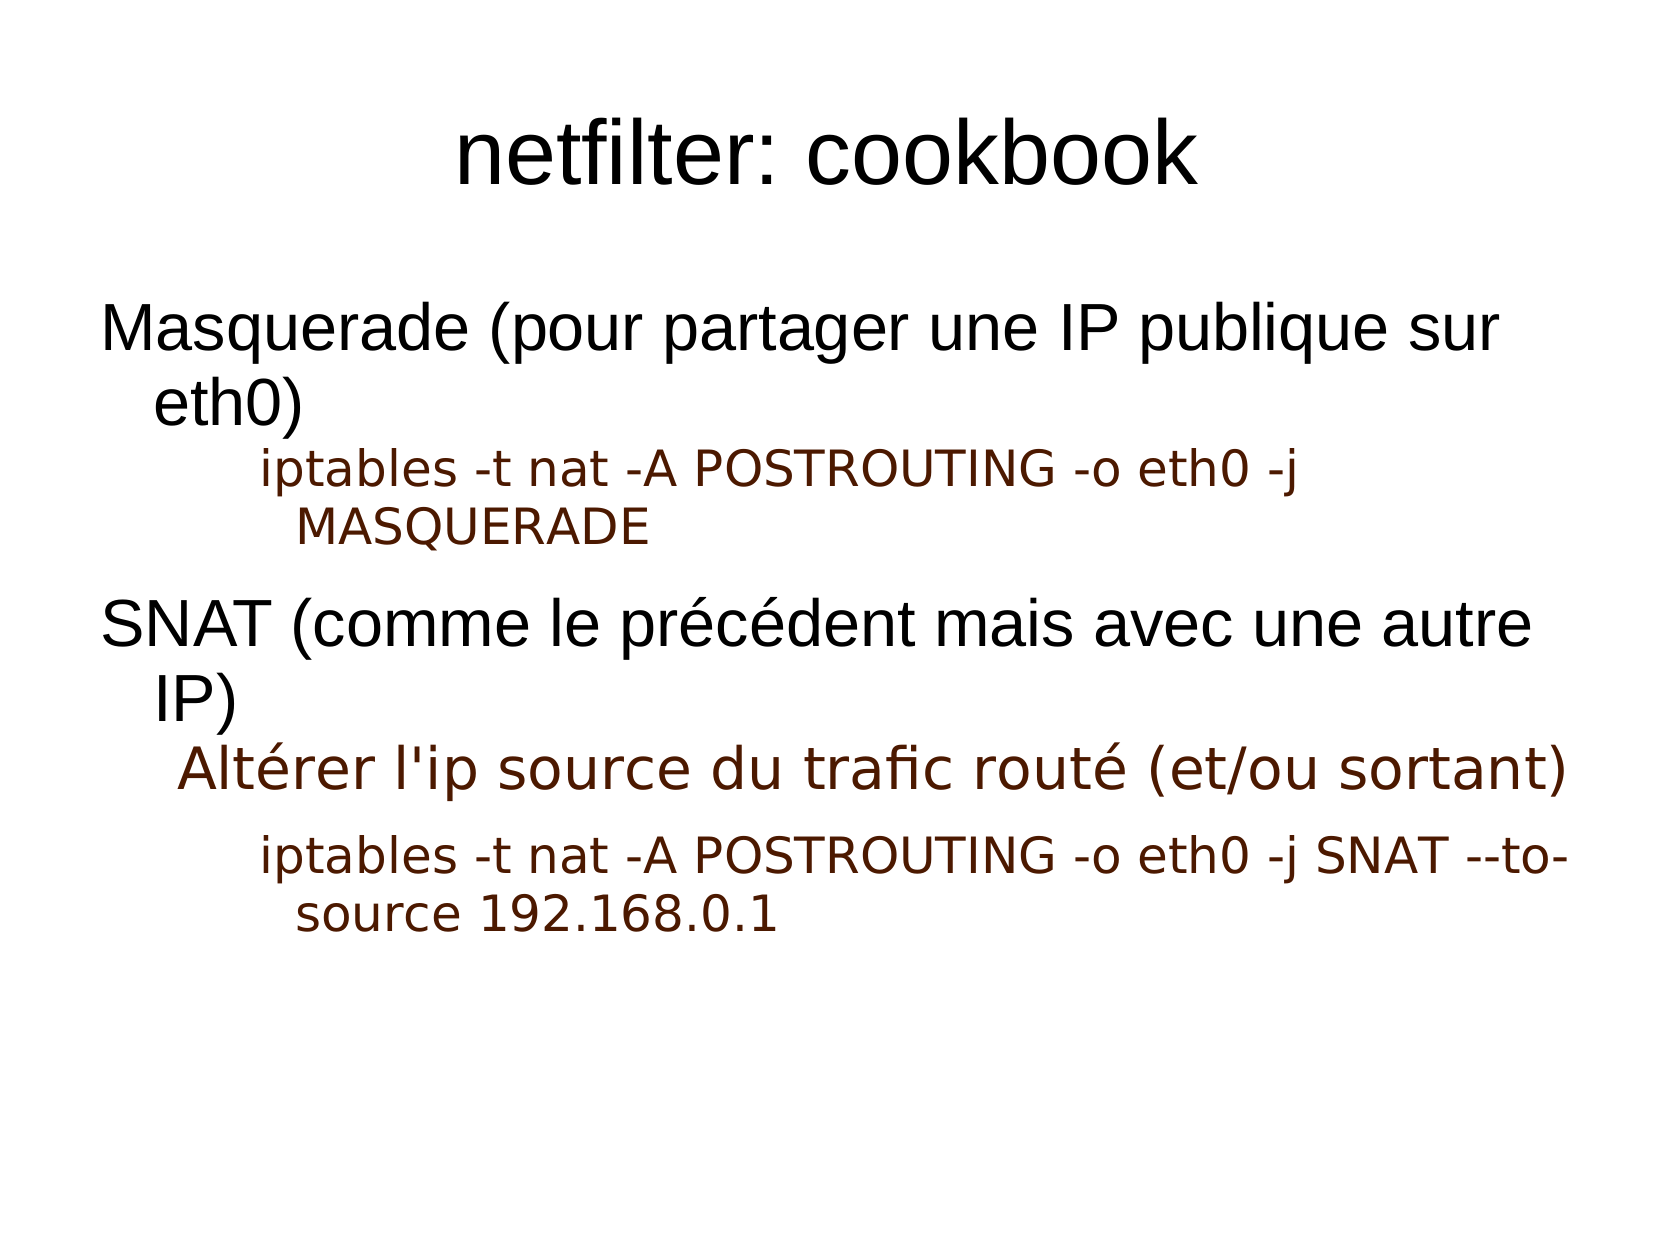

# netfilter: cookbook
Masquerade (pour partager une IP publique sur eth0)
iptables -t nat -A POSTROUTING -o eth0 -j MASQUERADE
SNAT (comme le précédent mais avec une autre IP)
Altérer l'ip source du trafic routé (et/ou sortant)
iptables -t nat -A POSTROUTING -o eth0 -j SNAT --to-source 192.168.0.1